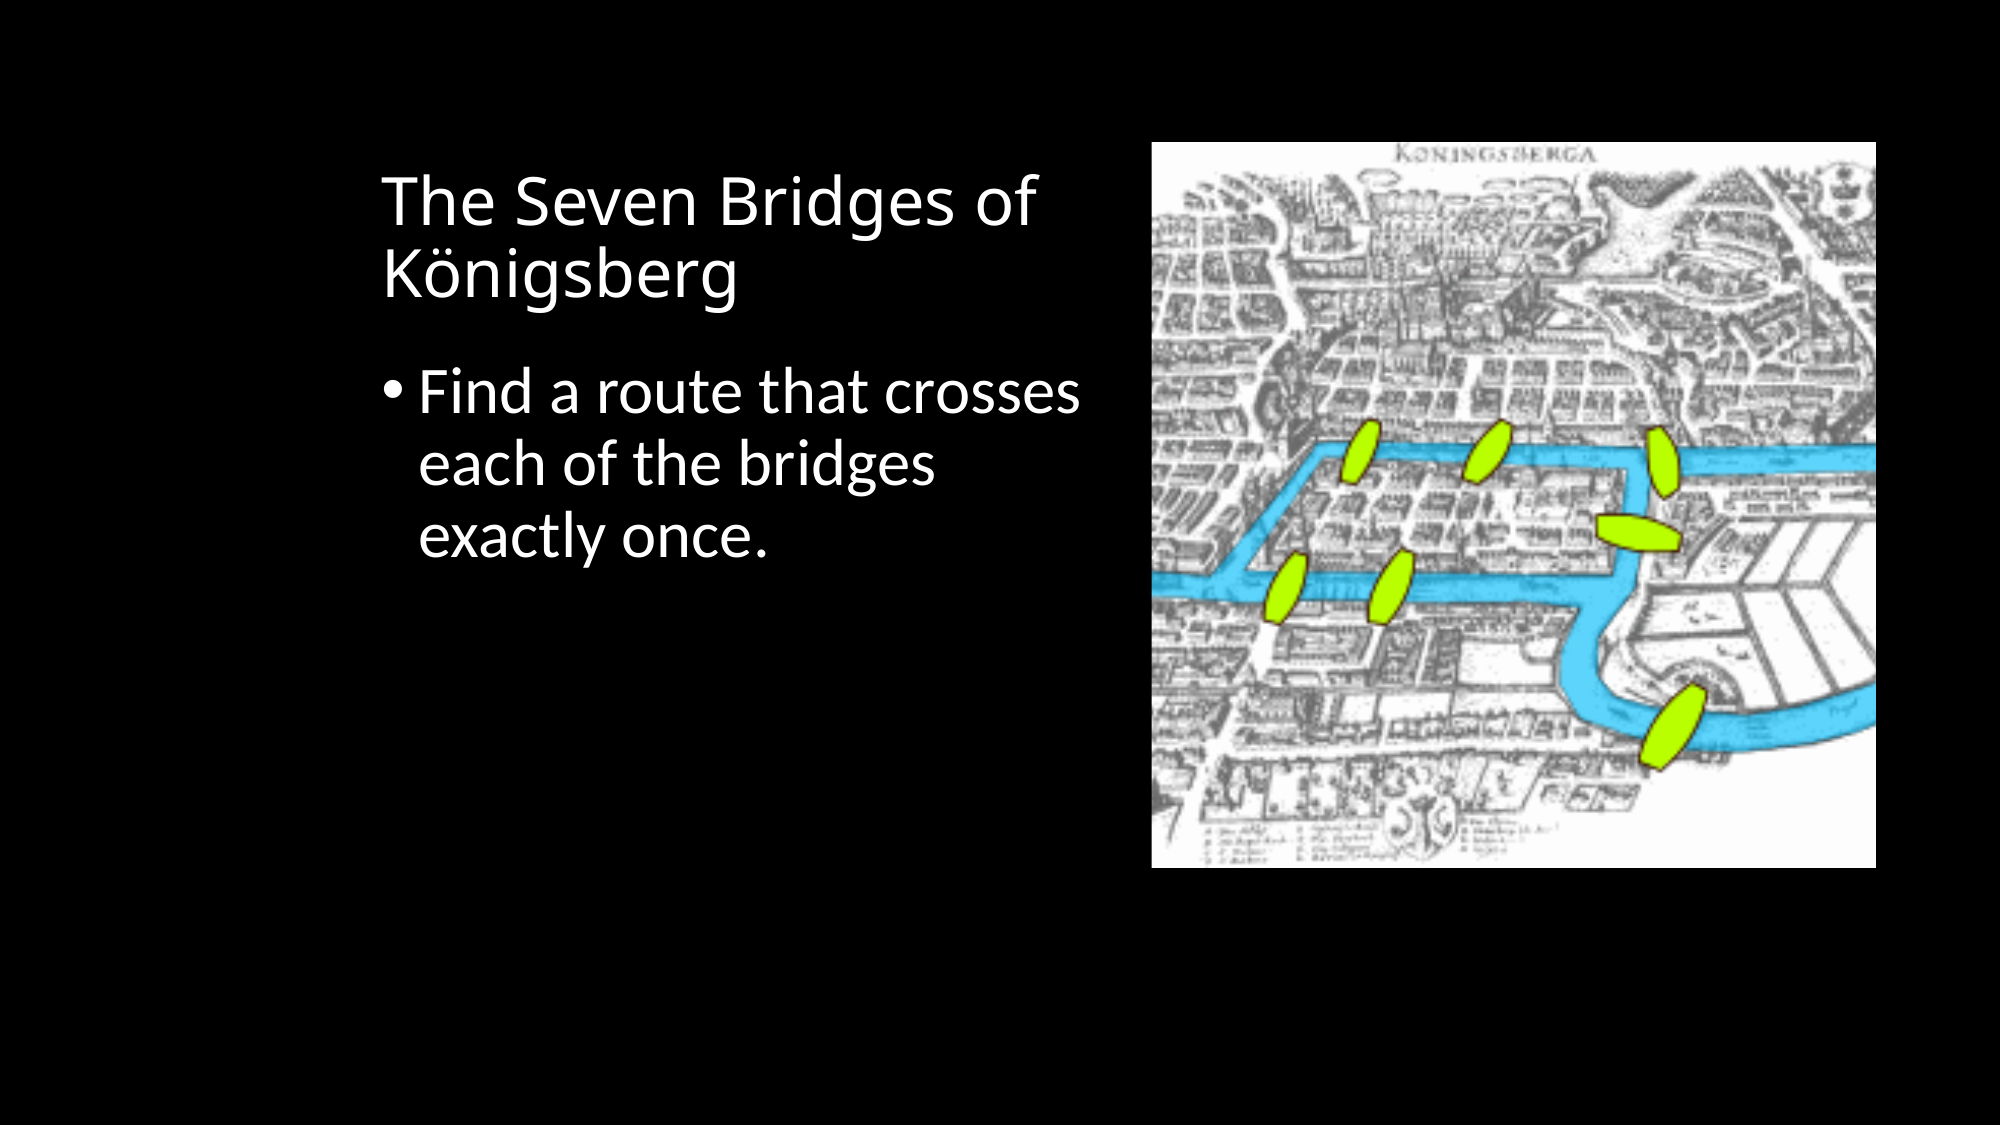

# The Seven Bridges of Königsberg
Find a route that crosses each of the bridges exactly once.